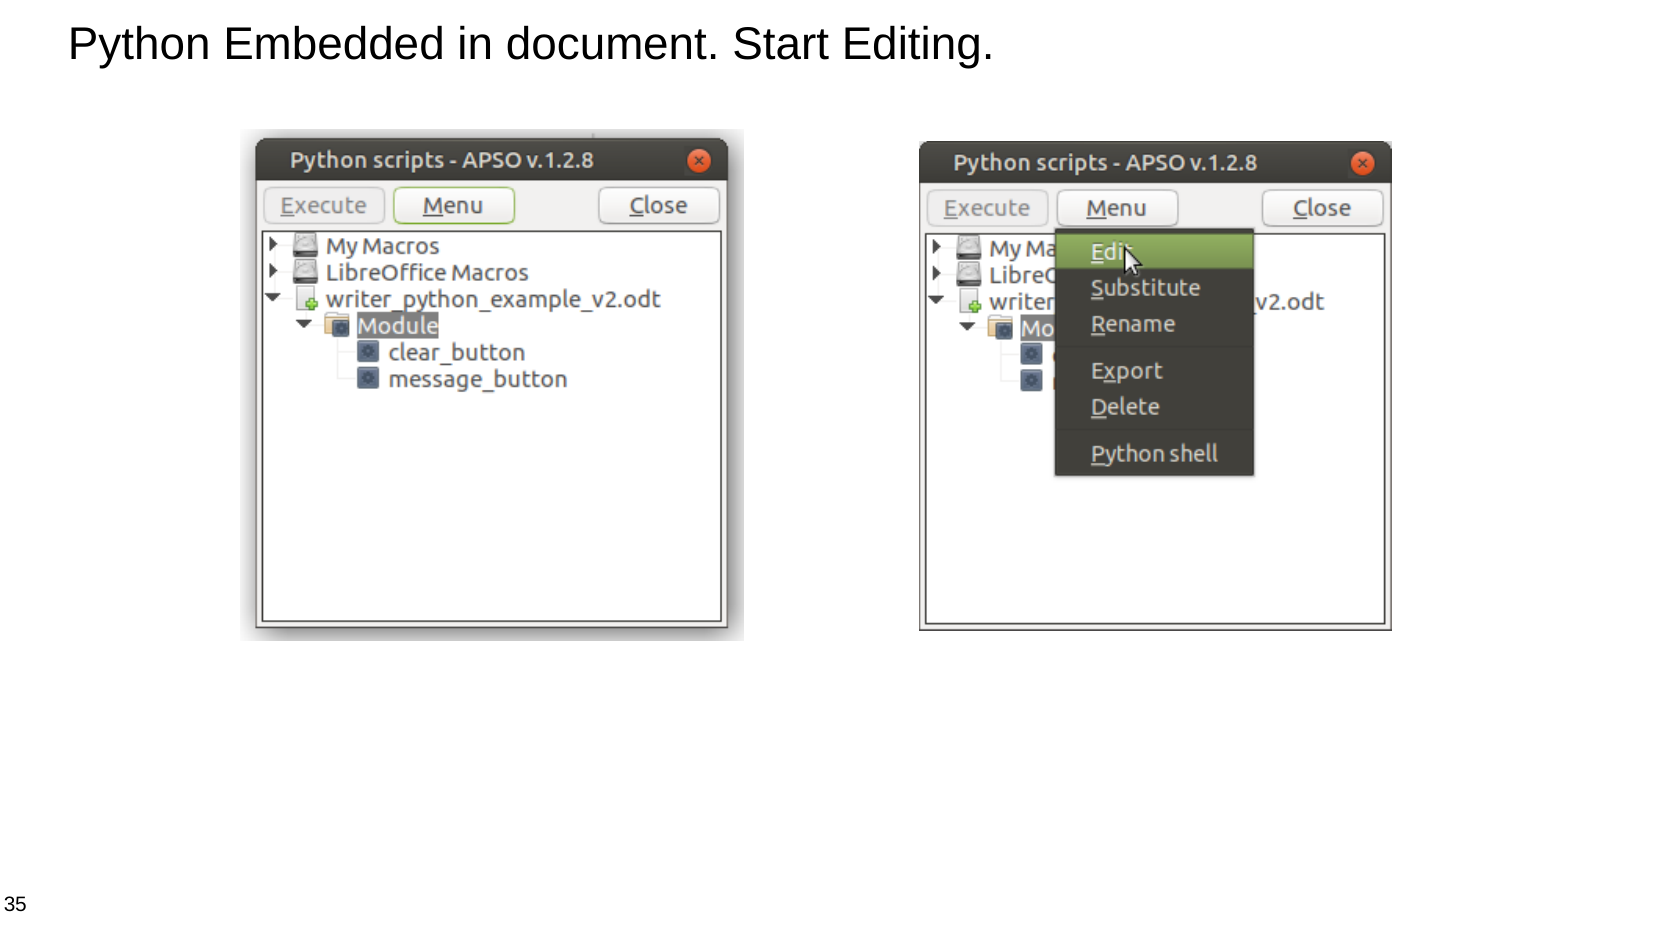

# Python Embedded in document. Start Editing.